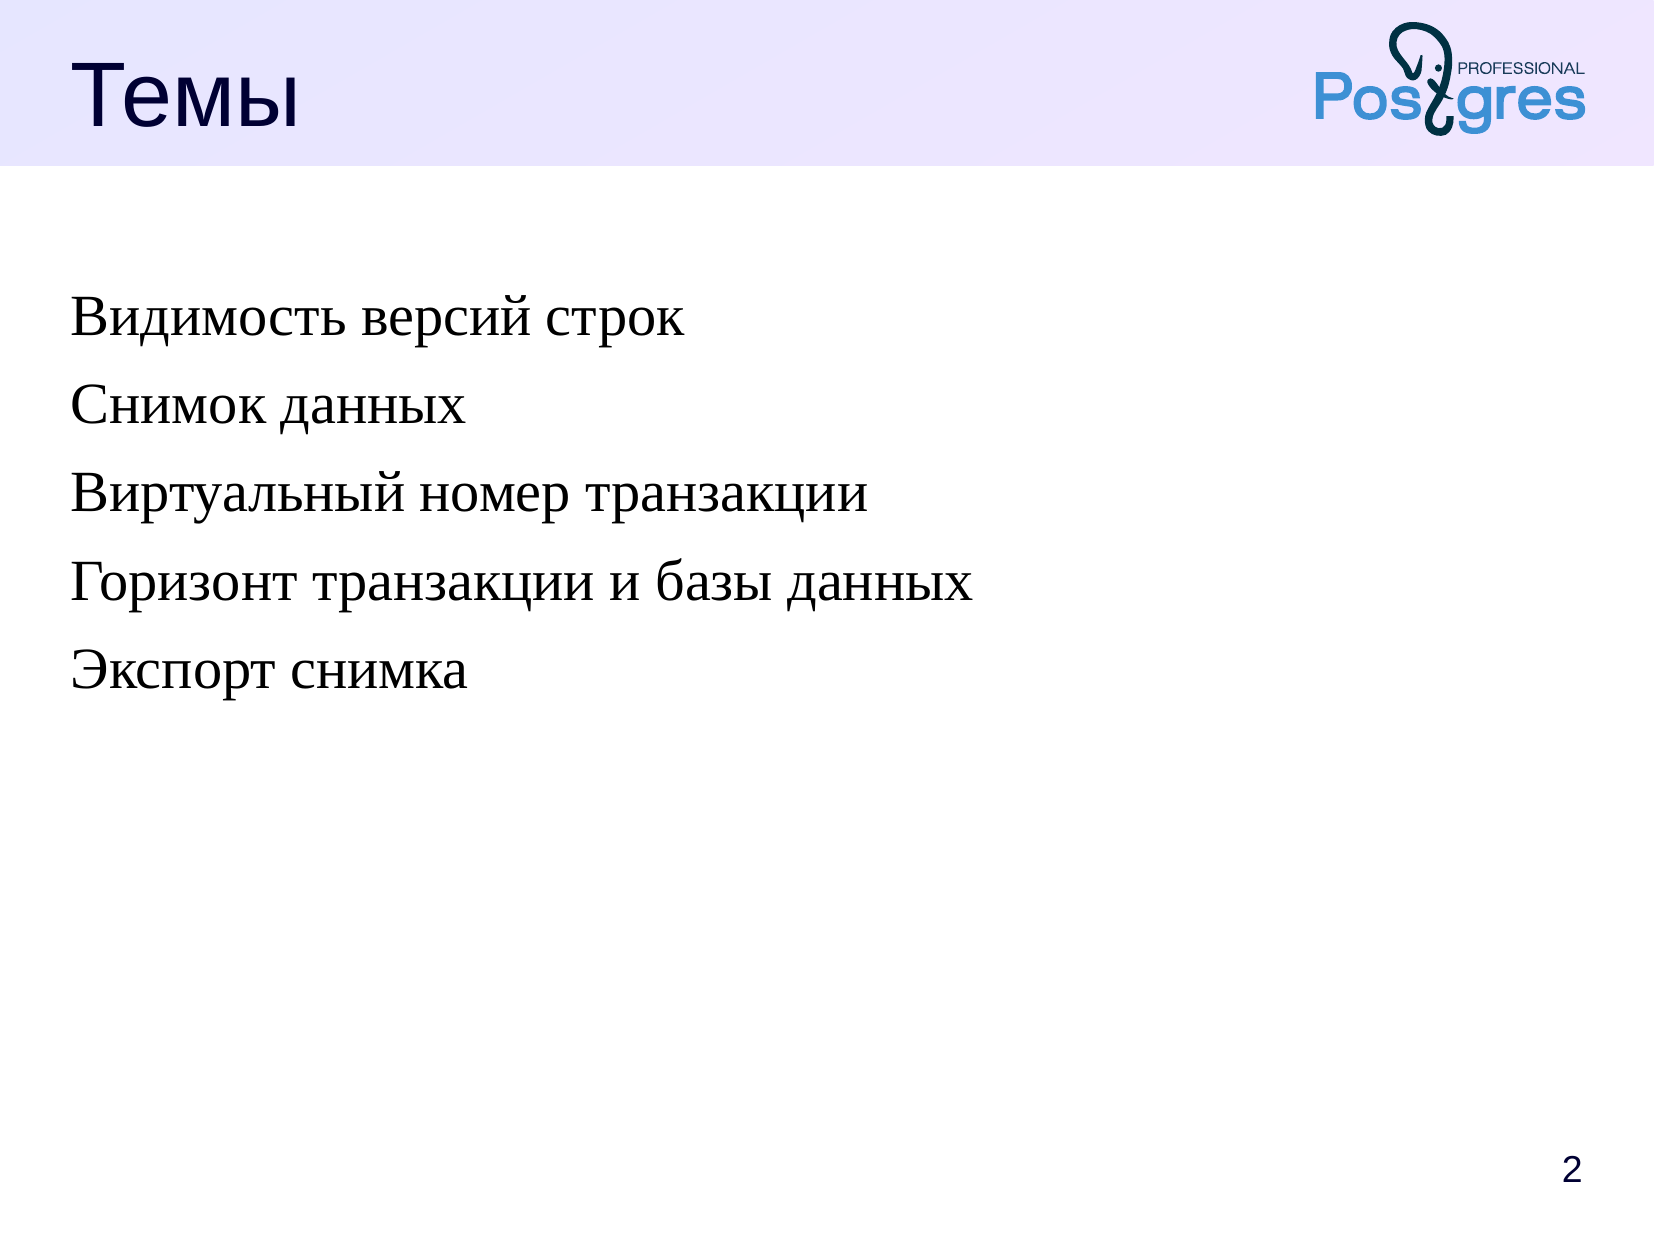

# Темы
Видимость версий строк
Снимок данных
Виртуальный номер транзакции
Горизонт транзакции и базы данных
Экспорт снимка